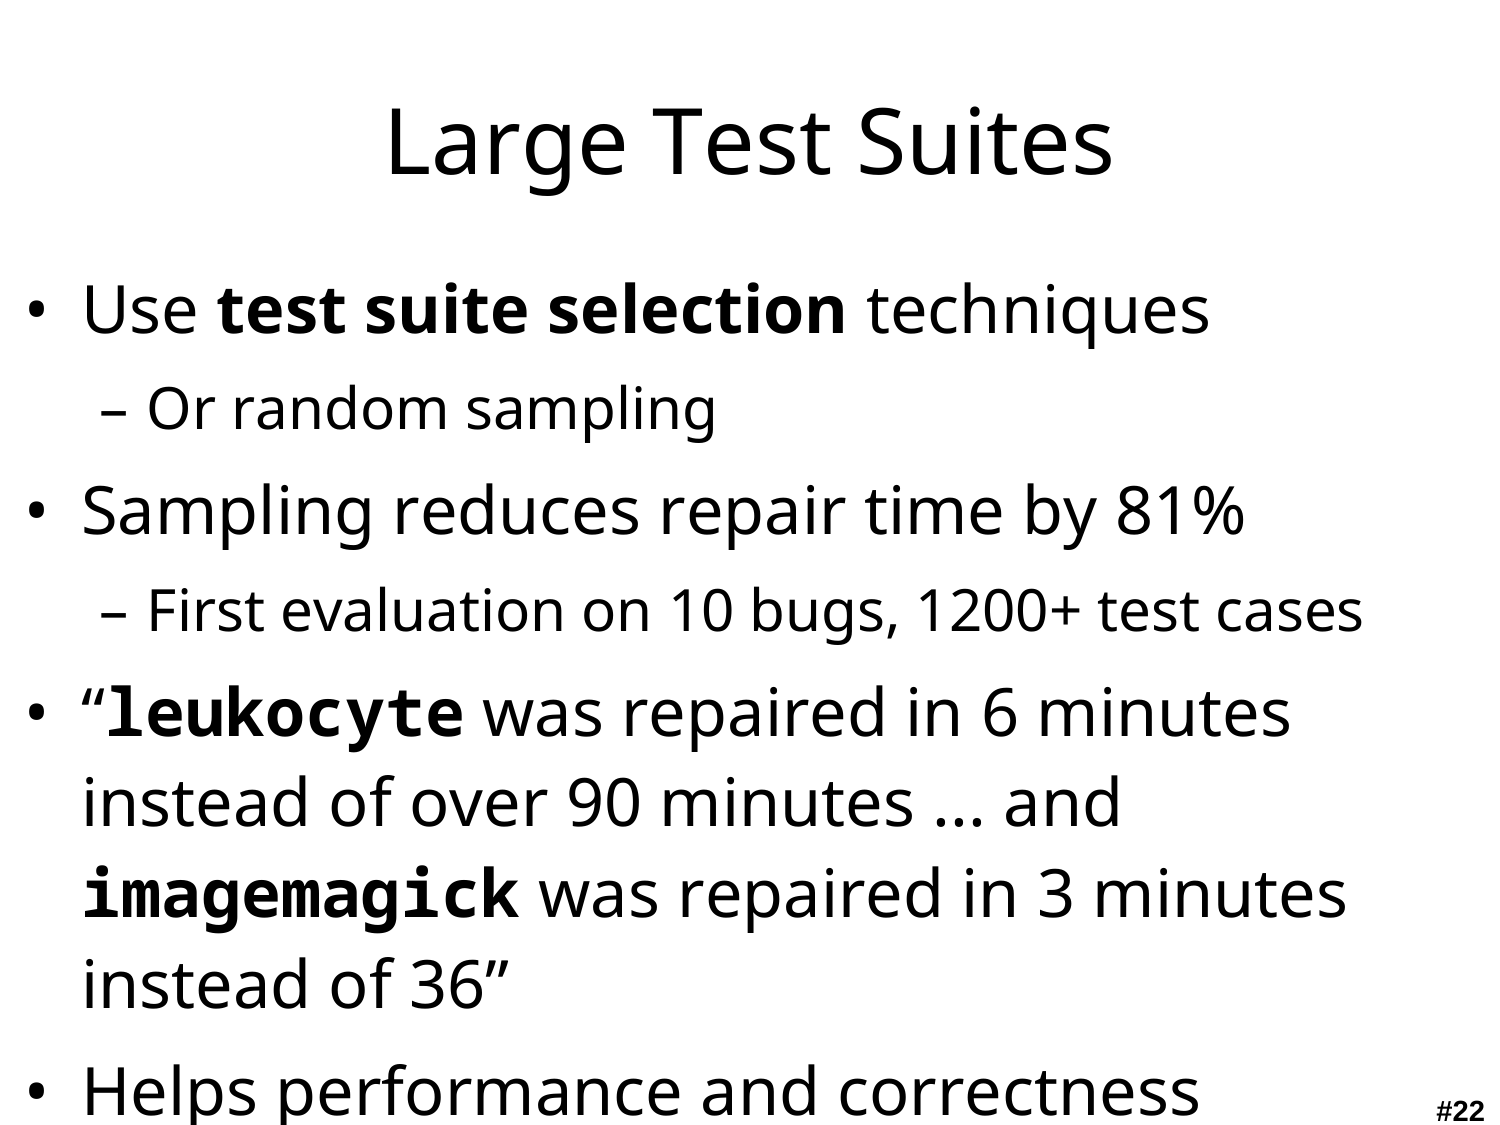

# Large Test Suites
Use test suite selection techniques
Or random sampling
Sampling reduces repair time by 81%
First evaluation on 10 bugs, 1200+ test cases
“leukocyte was repaired in 6 minutes instead of over 90 minutes ... and imagemagick was repaired in 3 minutes instead of 36”
Helps performance and correctness
22